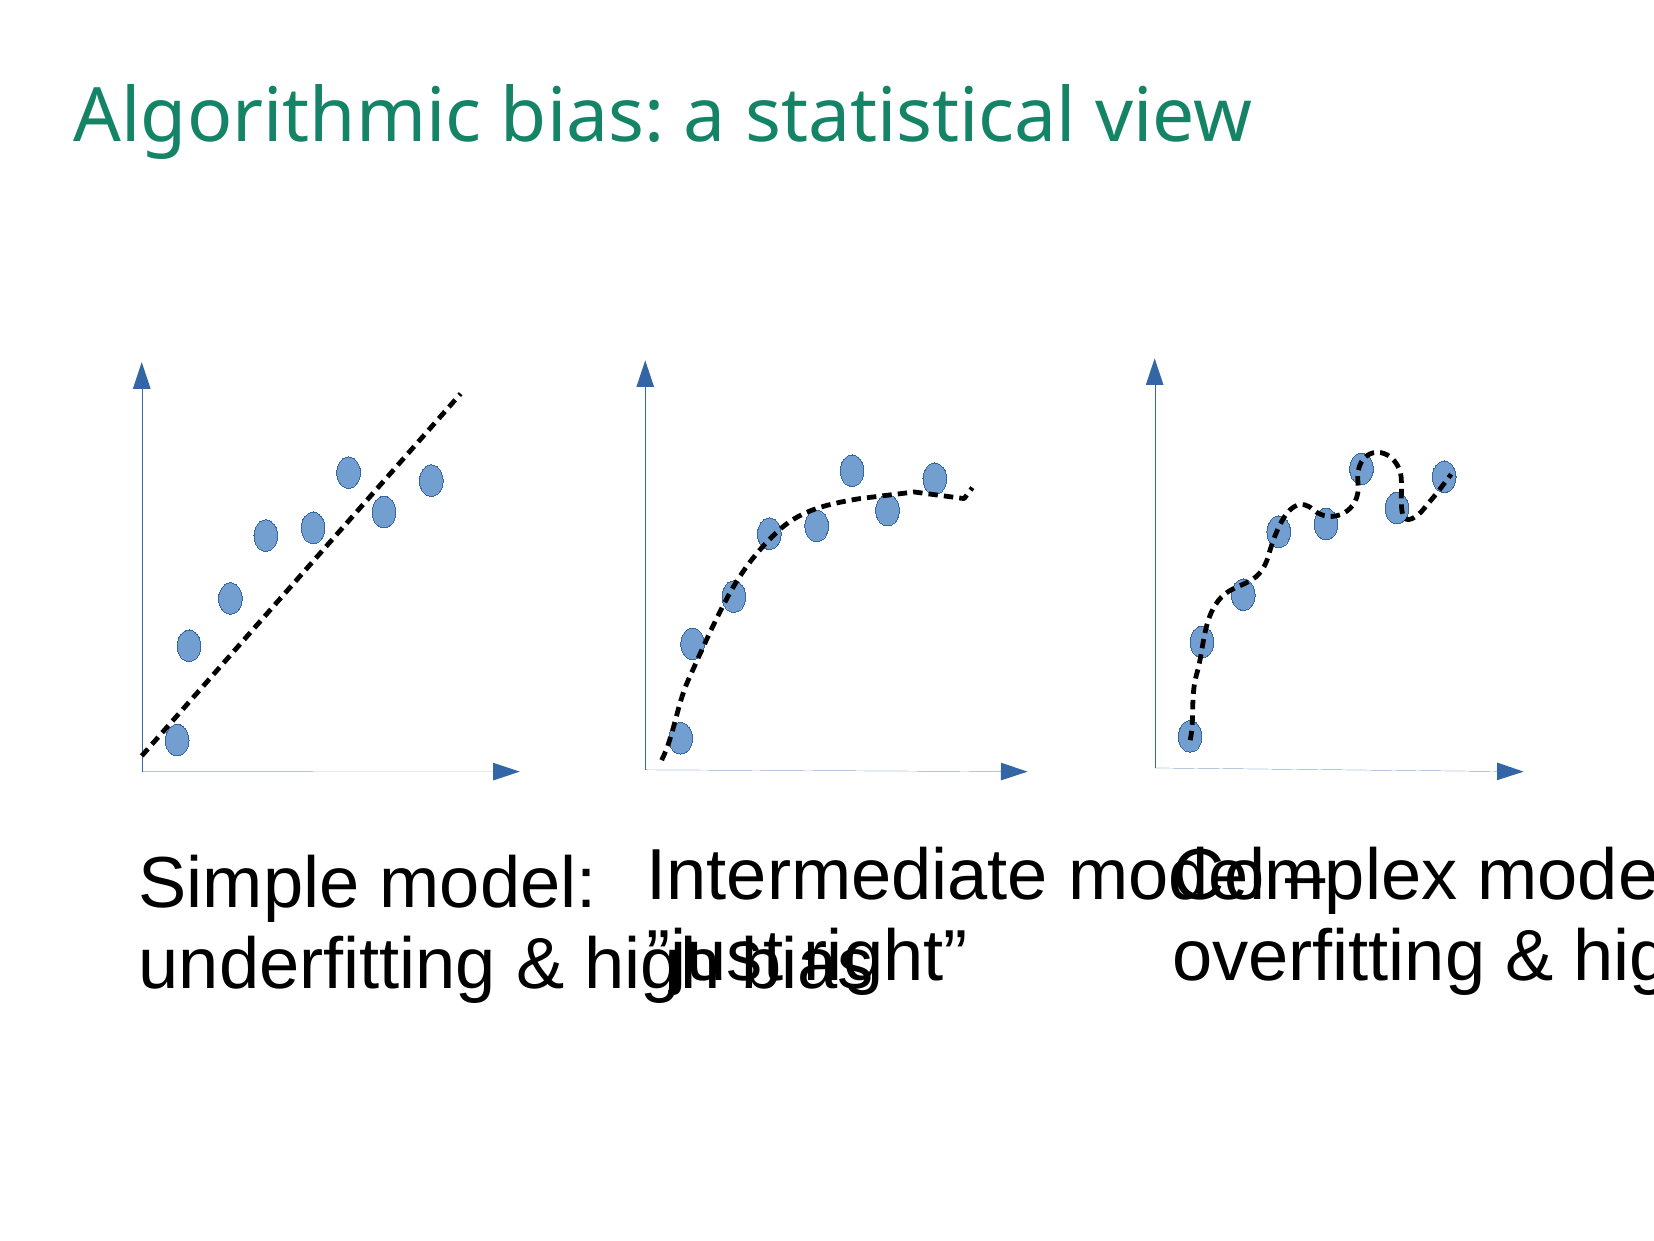

Algorithmic bias: a statistical view
Intermediate model –
”just right”
Complex model –
overfitting & high variance
Simple model:
underfitting & high bias